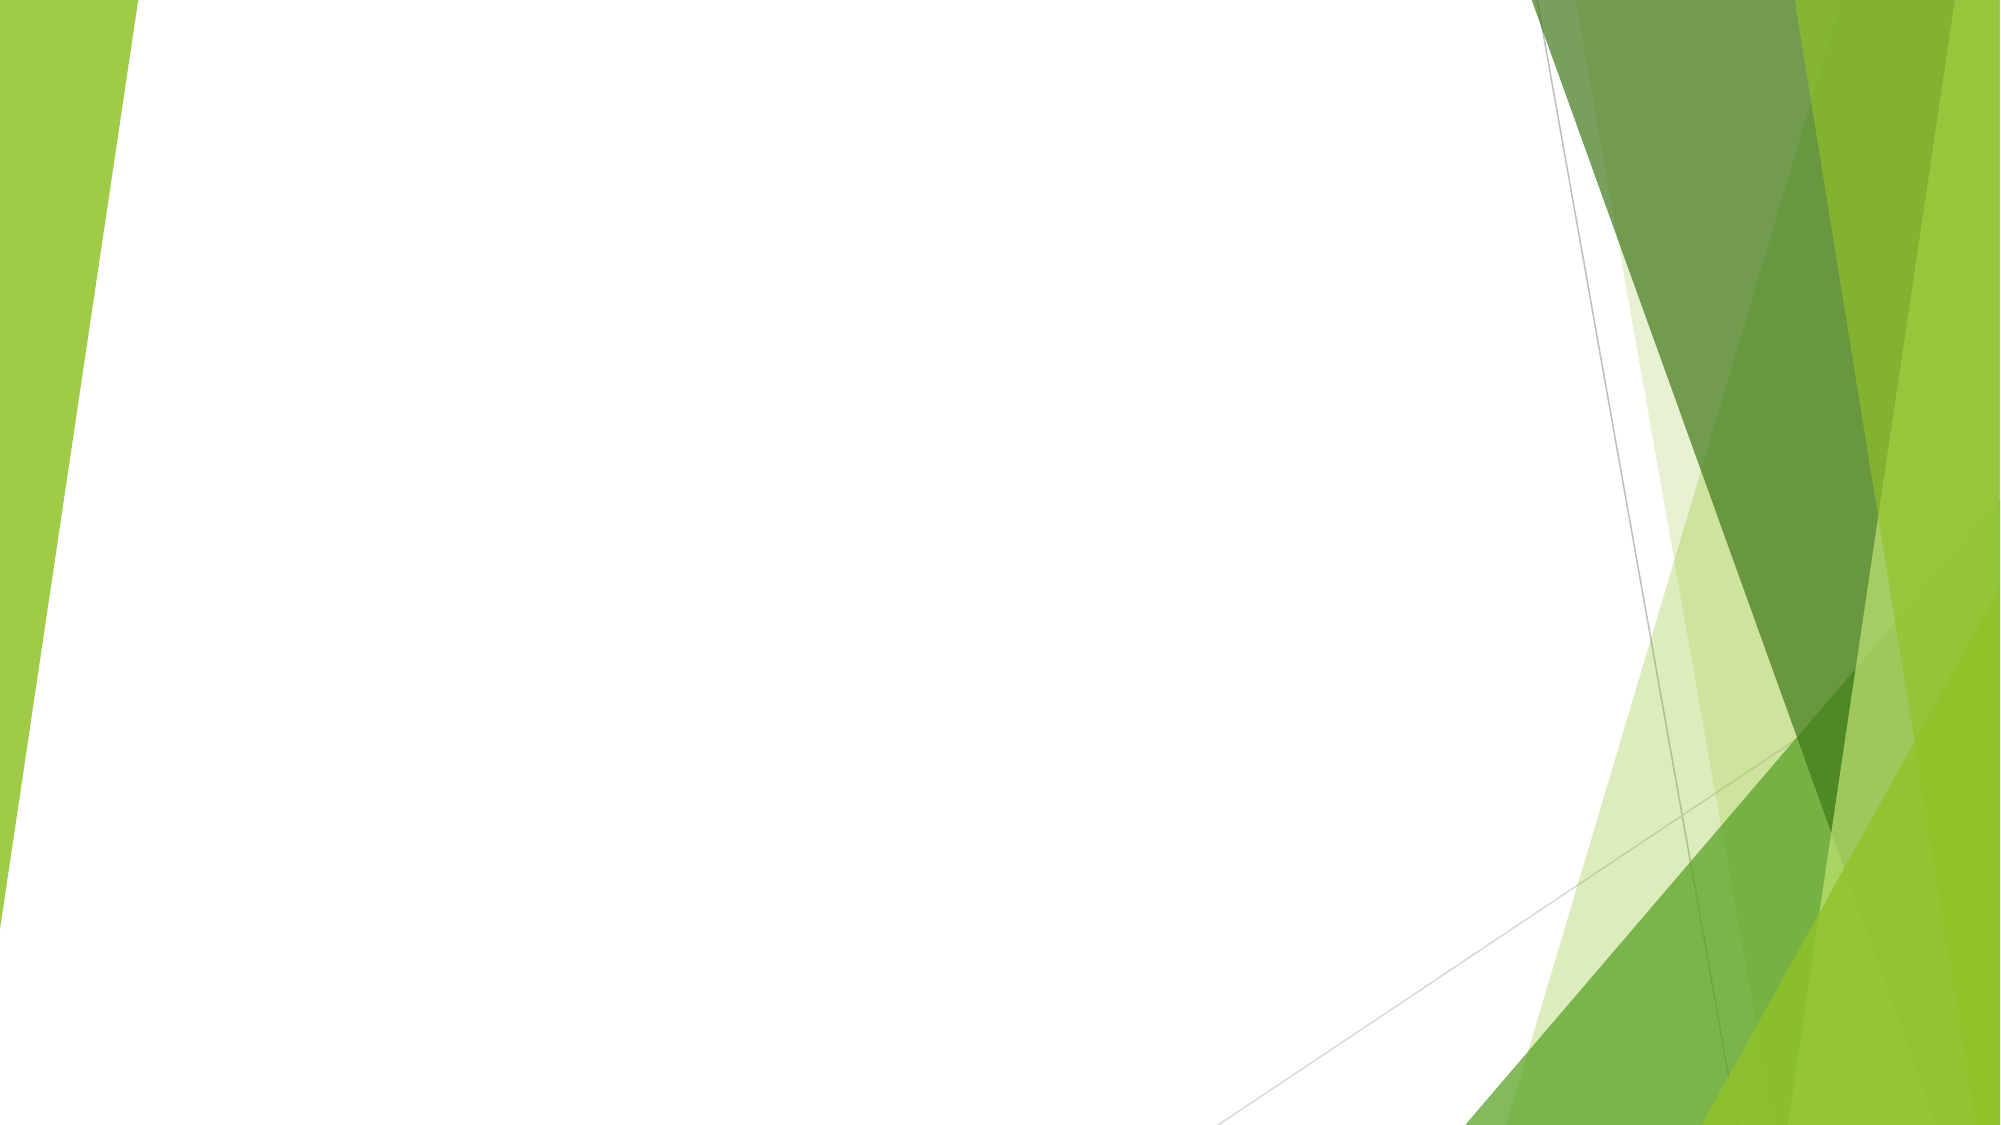

# Employee Performance Analysis Using Excel
PRESENTED BY: JAI SHREE J
REGISTERNO: 2213331042019
DEPARTMENT: COMMERCE
COLLEGE: BHARSTHI WOMEN’S COLLEGE